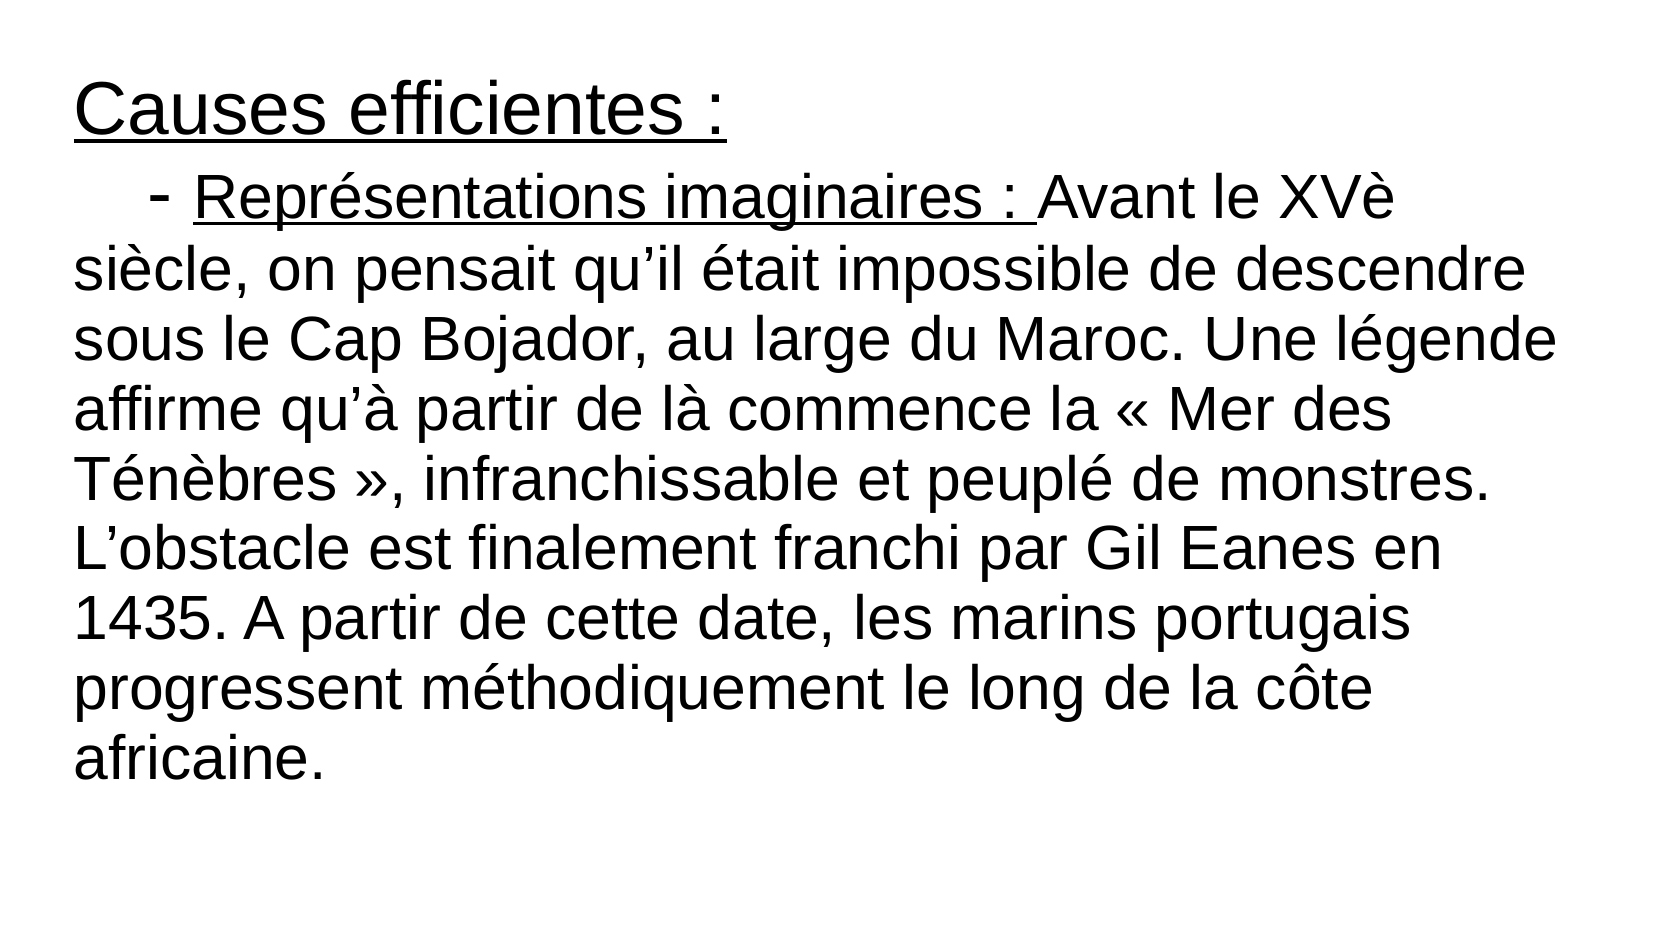

Causes efficientes :
	- Représentations imaginaires : Avant le XVè siècle, on pensait qu’il était impossible de descendre sous le Cap Bojador, au large du Maroc. Une légende affirme qu’à partir de là commence la « Mer des Ténèbres », infranchissable et peuplé de monstres. L’obstacle est finalement franchi par Gil Eanes en 1435. A partir de cette date, les marins portugais progressent méthodiquement le long de la côte africaine.